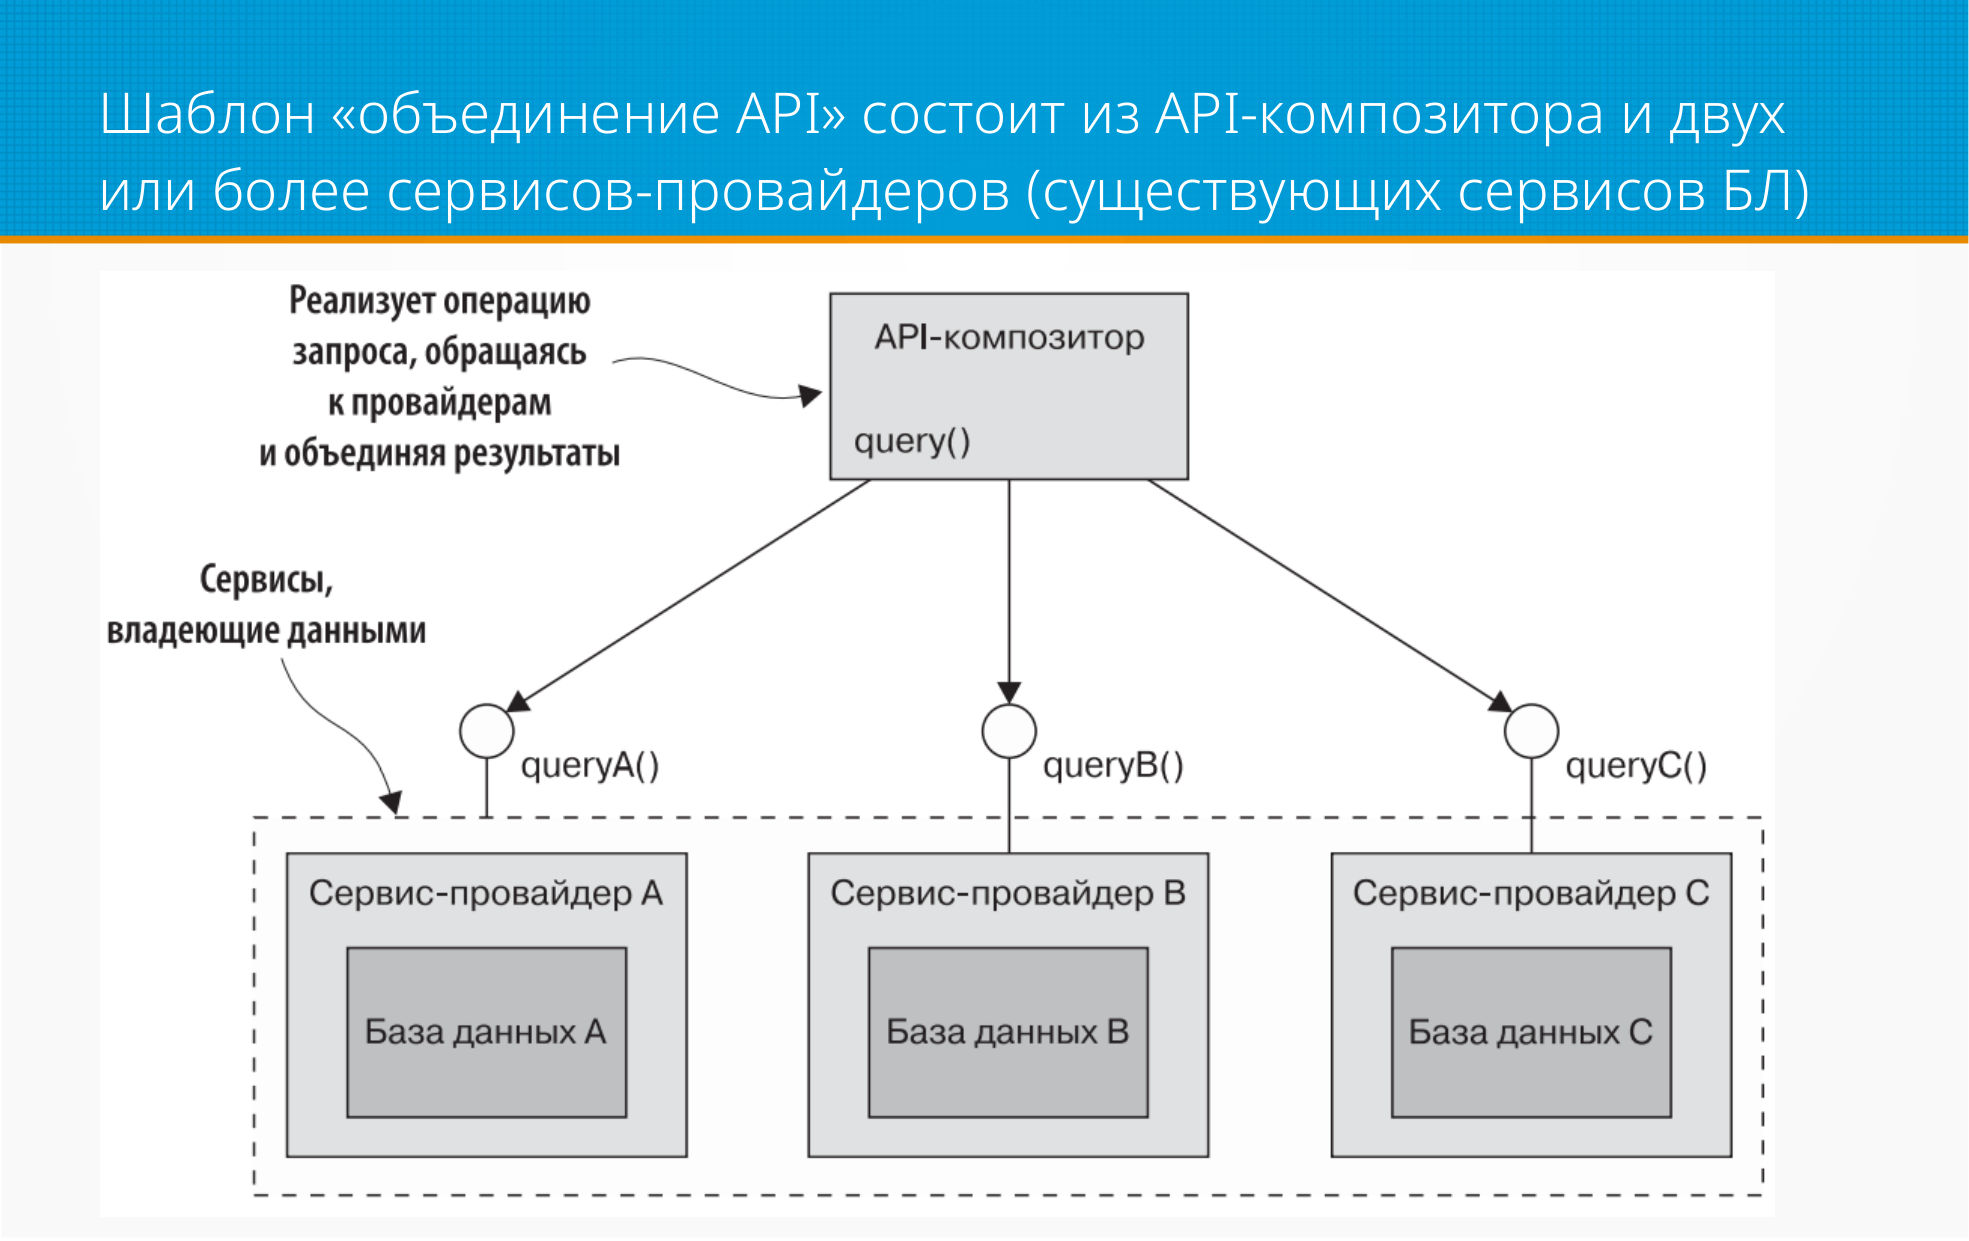

# Шаблон «объединение API» состоит из API-композитора и двух или более сервисов-провайдеров (существующих сервисов БЛ)